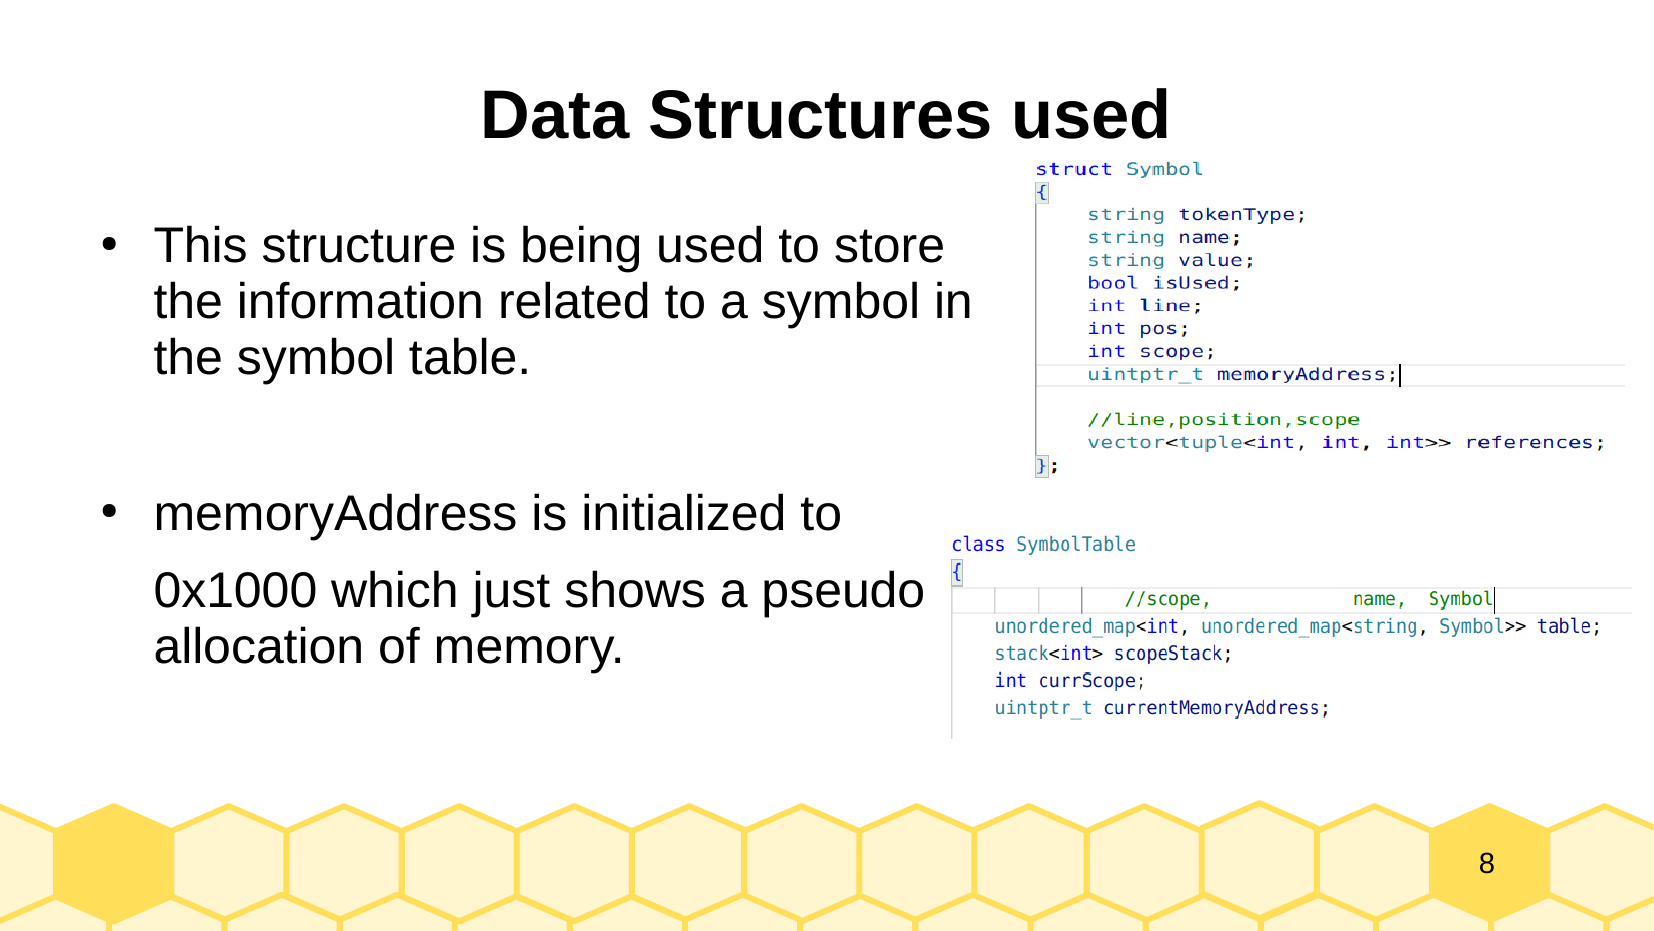

# Data Structures used
This structure is being used to store the information related to a symbol in the symbol table.
memoryAddress is initialized to
0x1000 which just shows a pseudo allocation of memory.